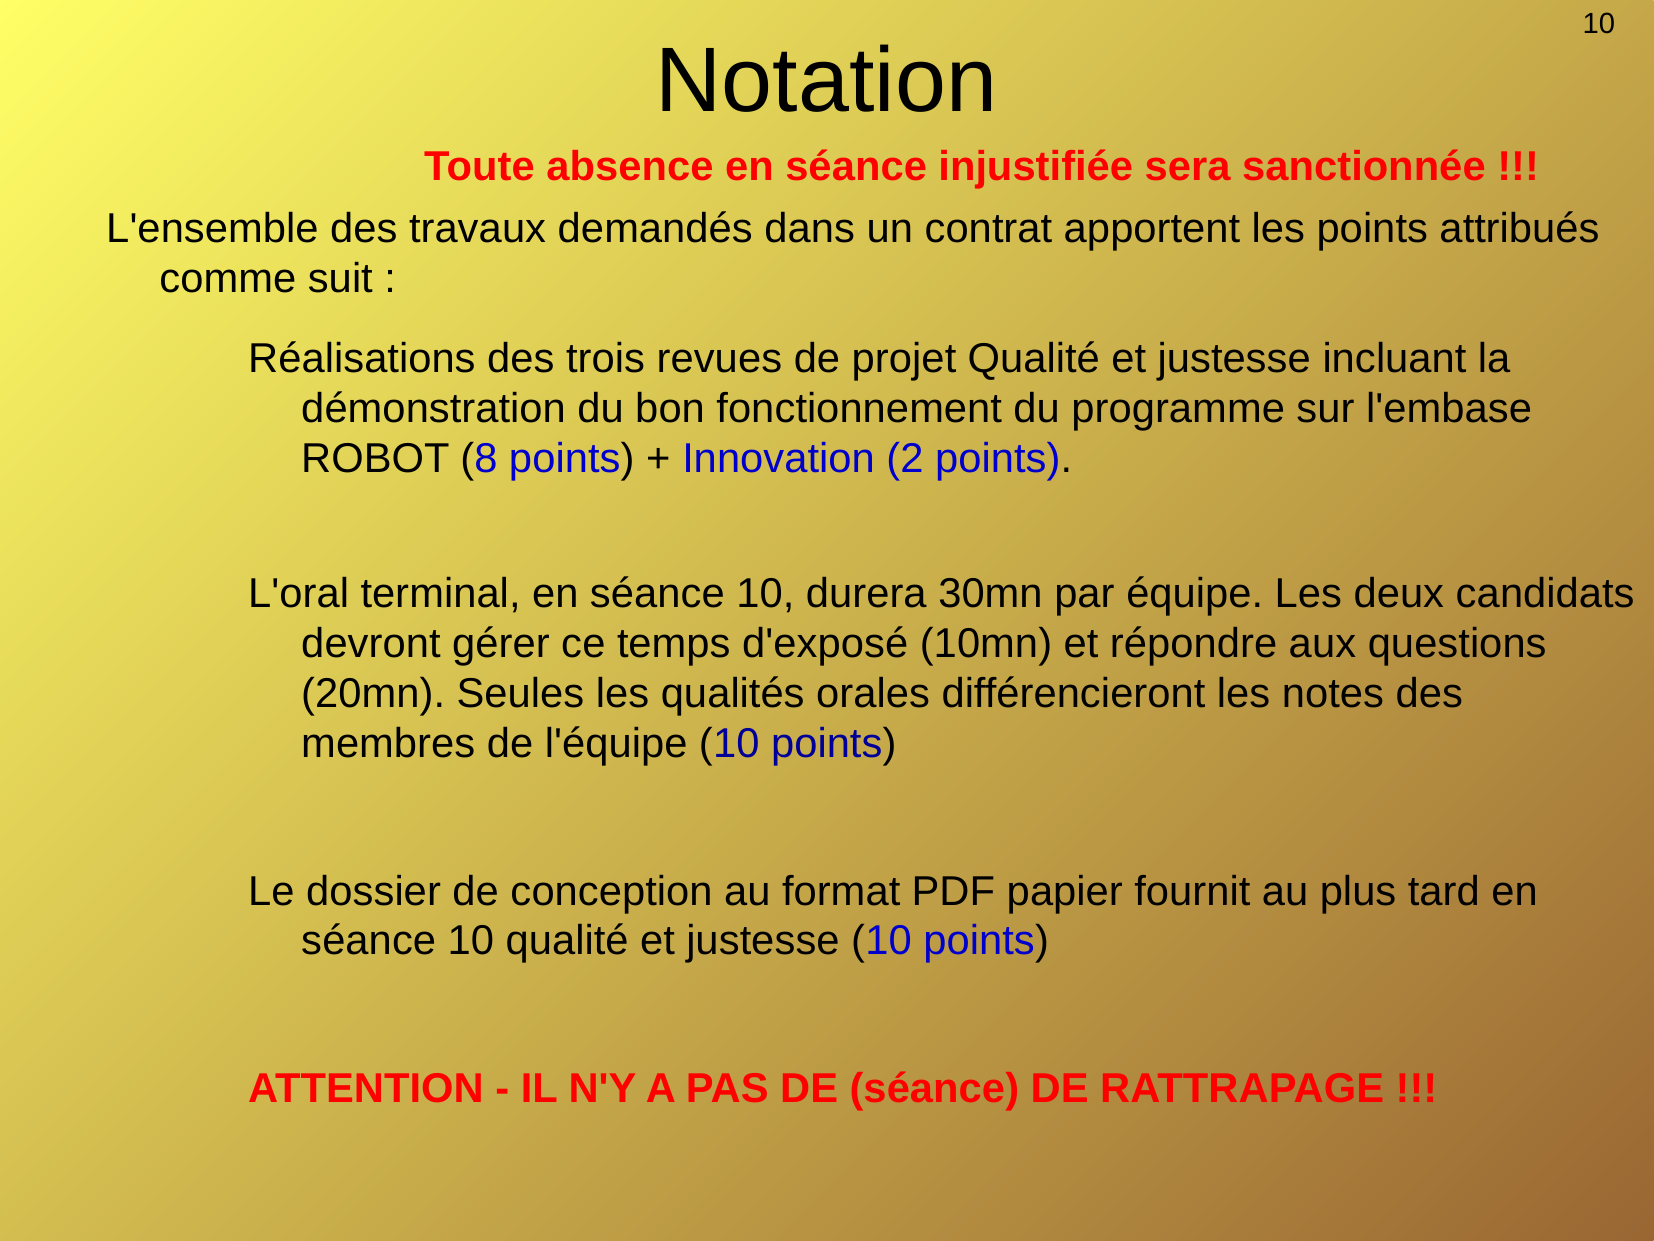

# Notation
Toute absence en séance injustifiée sera sanctionnée !!!
L'ensemble des travaux demandés dans un contrat apportent les points attribués comme suit :
Réalisations des trois revues de projet Qualité et justesse incluant la démonstration du bon fonctionnement du programme sur l'embase ROBOT (8 points) + Innovation (2 points).
L'oral terminal, en séance 10, durera 30mn par équipe. Les deux candidats devront gérer ce temps d'exposé (10mn) et répondre aux questions (20mn). Seules les qualités orales différencieront les notes des membres de l'équipe (10 points)
Le dossier de conception au format PDF papier fournit au plus tard en séance 10 qualité et justesse (10 points)
ATTENTION - IL N'Y A PAS DE (séance) DE RATTRAPAGE !!!